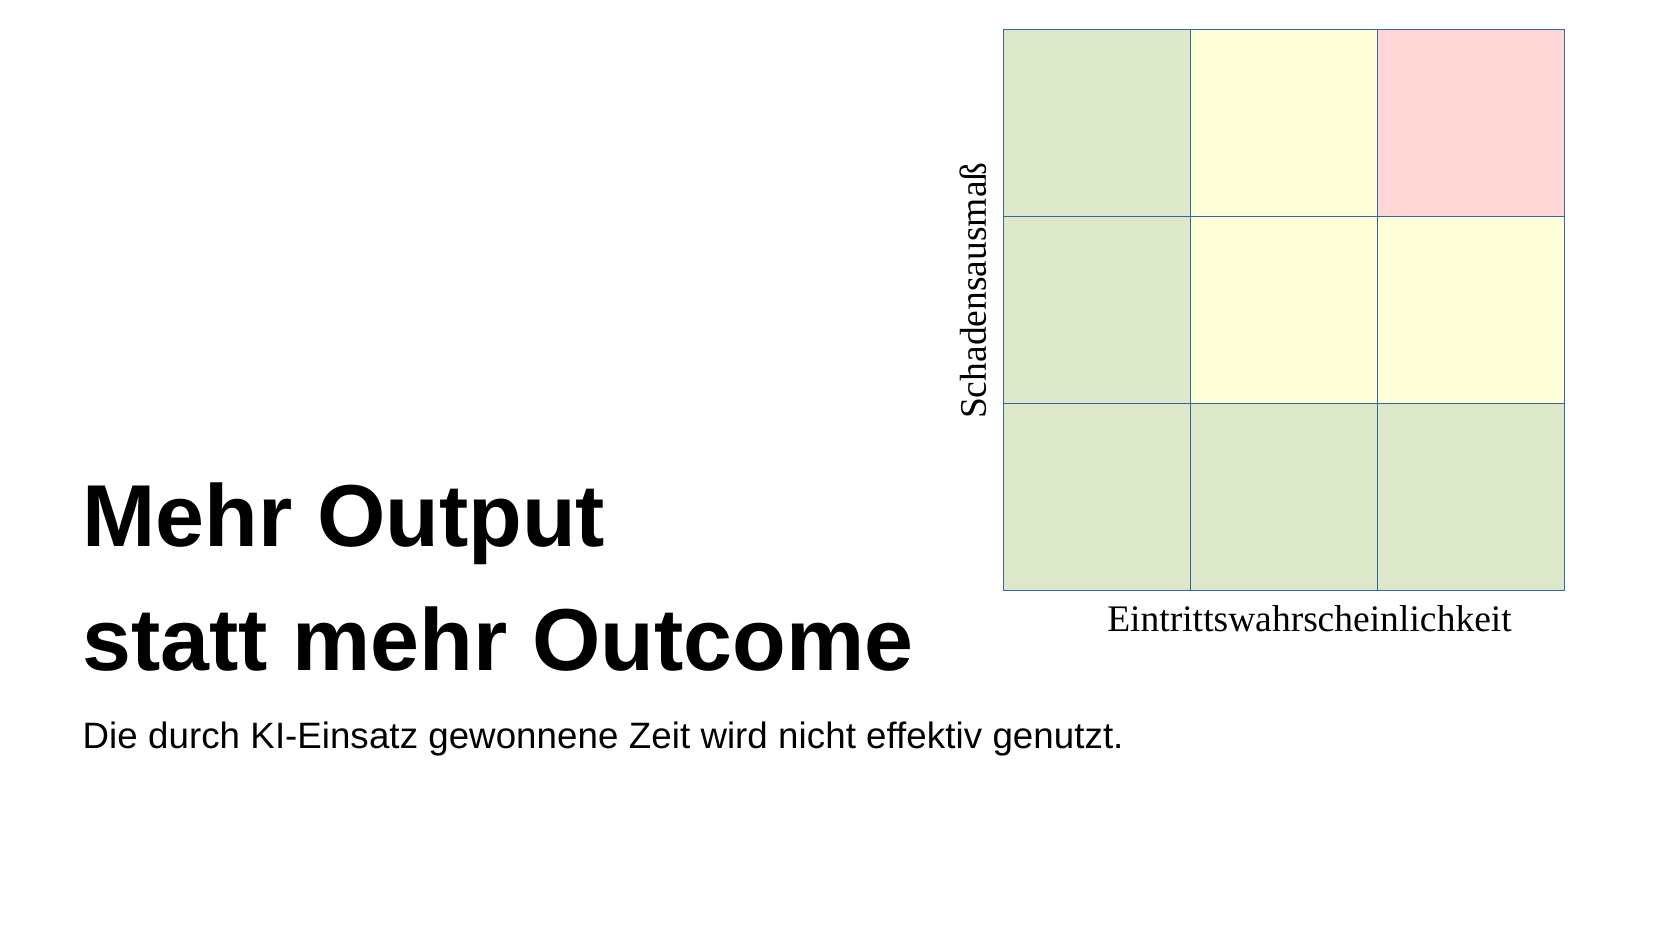

Schadensausmaß
Eintrittswahrscheinlichkeit
# Mehr Output
statt mehr Outcome
Die durch KI-Einsatz gewonnene Zeit wird nicht effektiv genutzt.